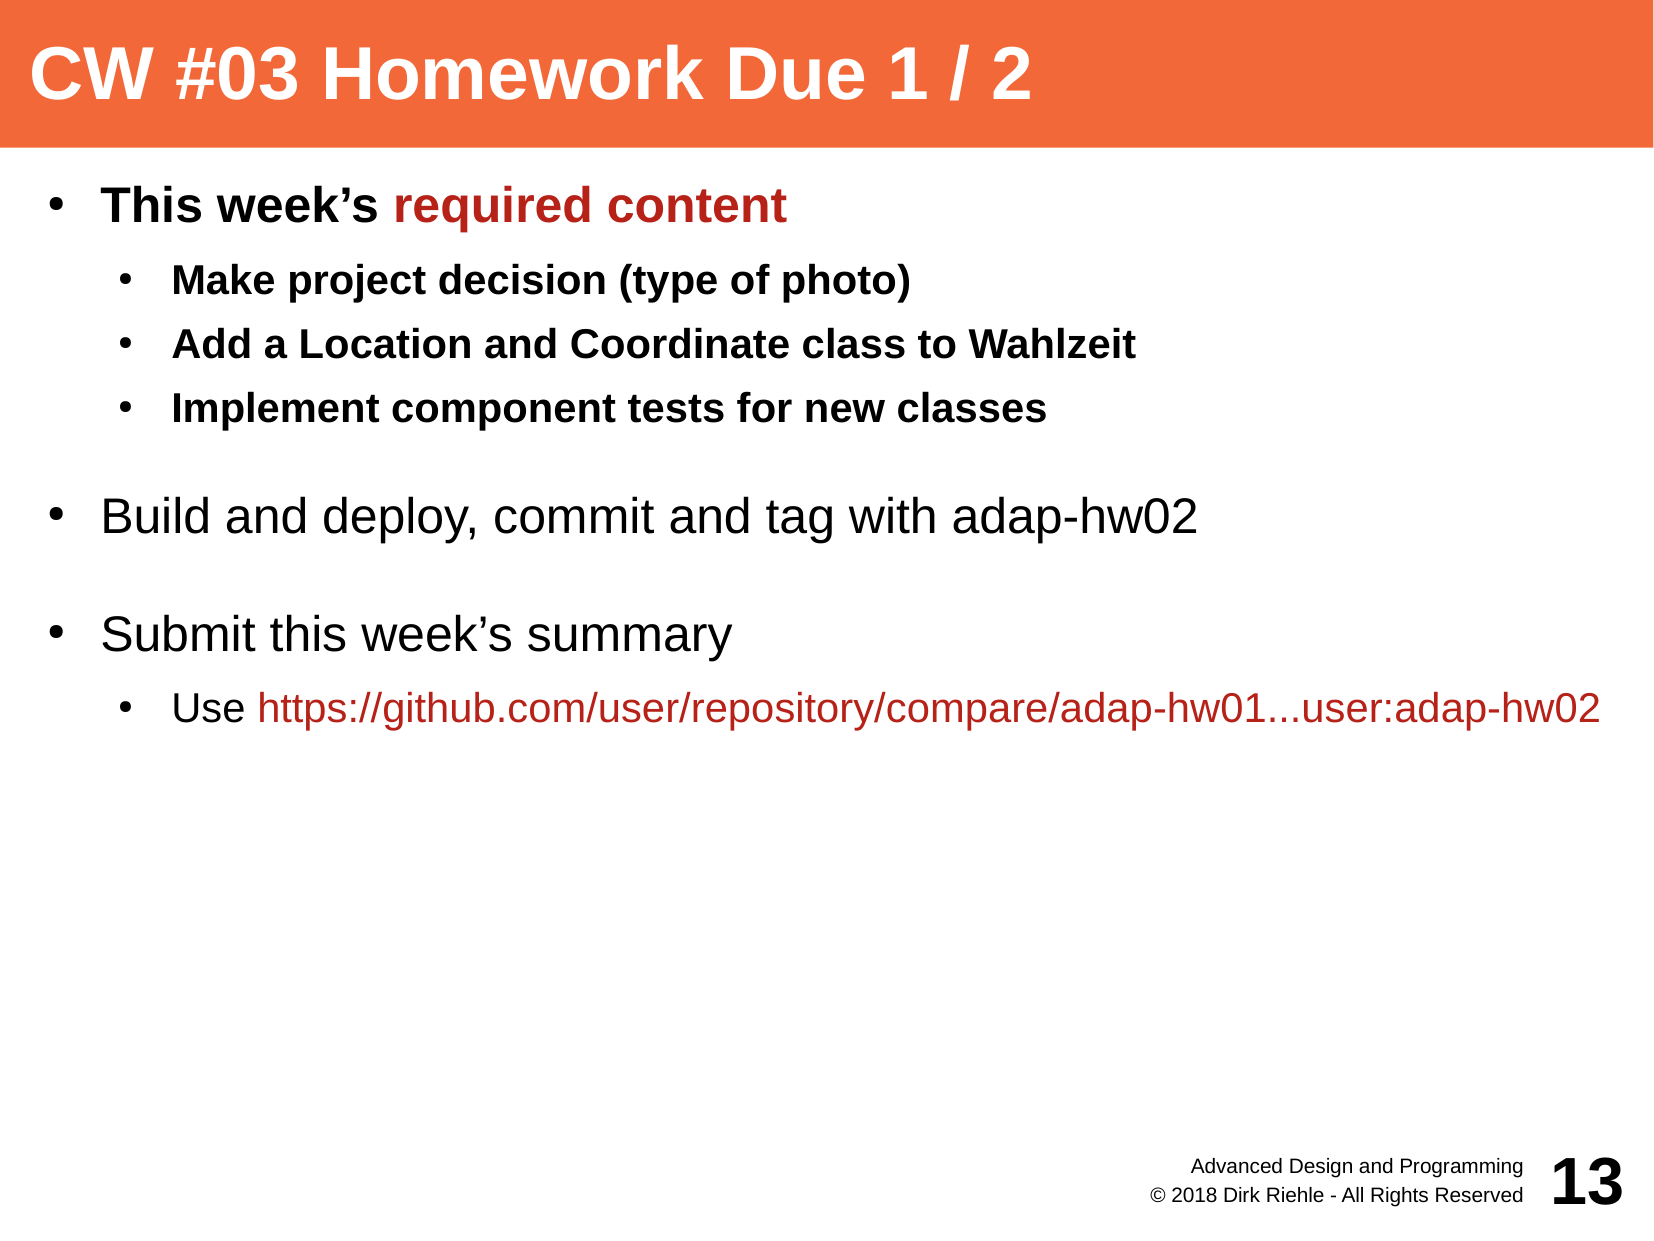

# CW #03 Homework Due 1 / 2
This week’s required content
Make project decision (type of photo)
Add a Location and Coordinate class to Wahlzeit
Implement component tests for new classes
Build and deploy, commit and tag with adap-hw02
Submit this week’s summary
Use https://github.com/user/repository/compare/adap-hw01...user:adap-hw02
Advanced Design and Programming
13
© 2018 Dirk Riehle - All Rights Reserved